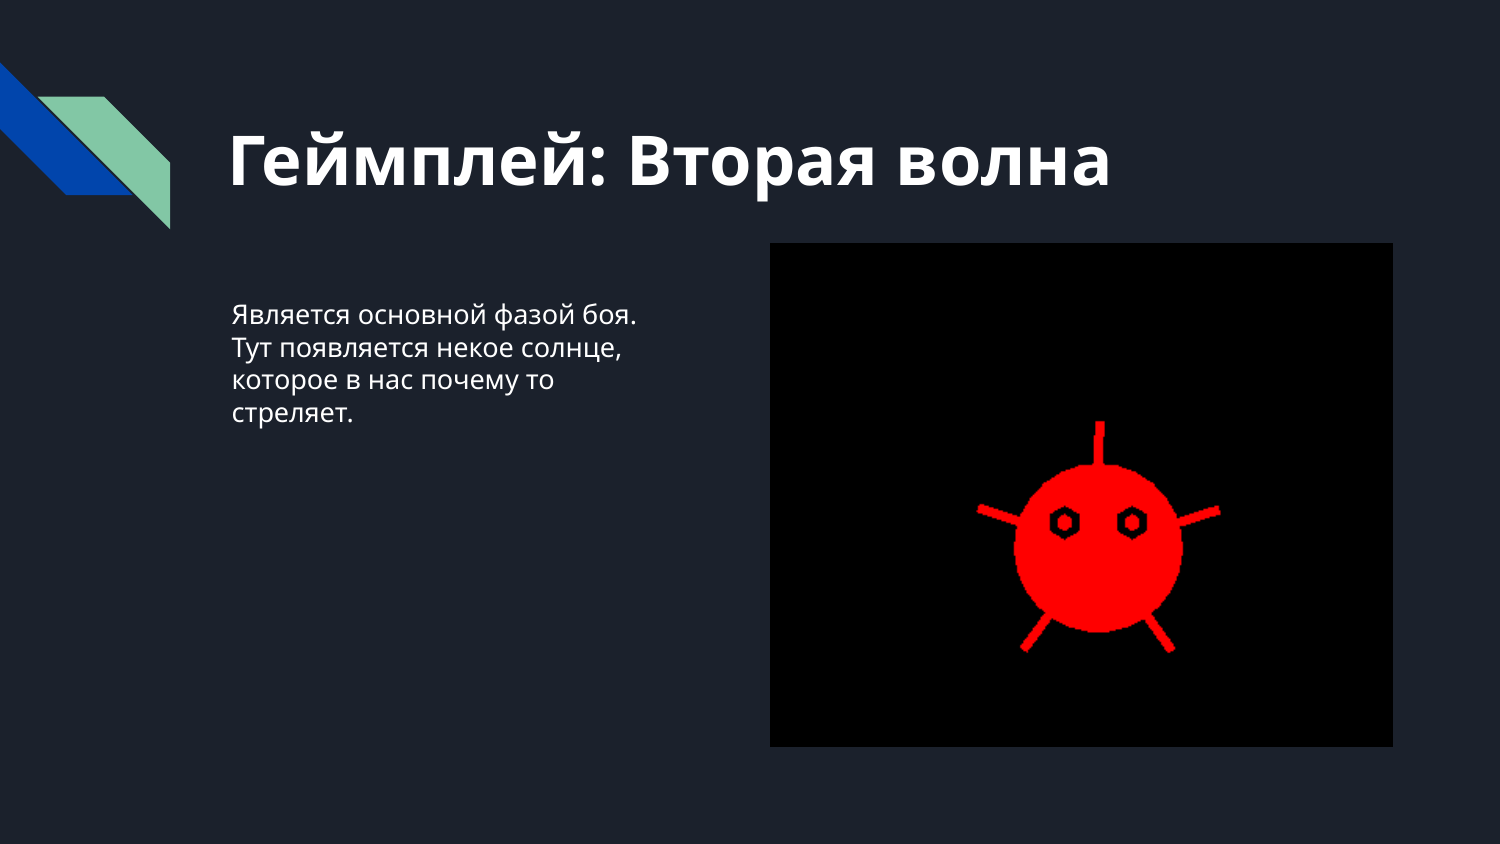

# Геймплей: Вторая волна
Является основной фазой боя.
Тут появляется некое солнце, которое в нас почему то стреляет.